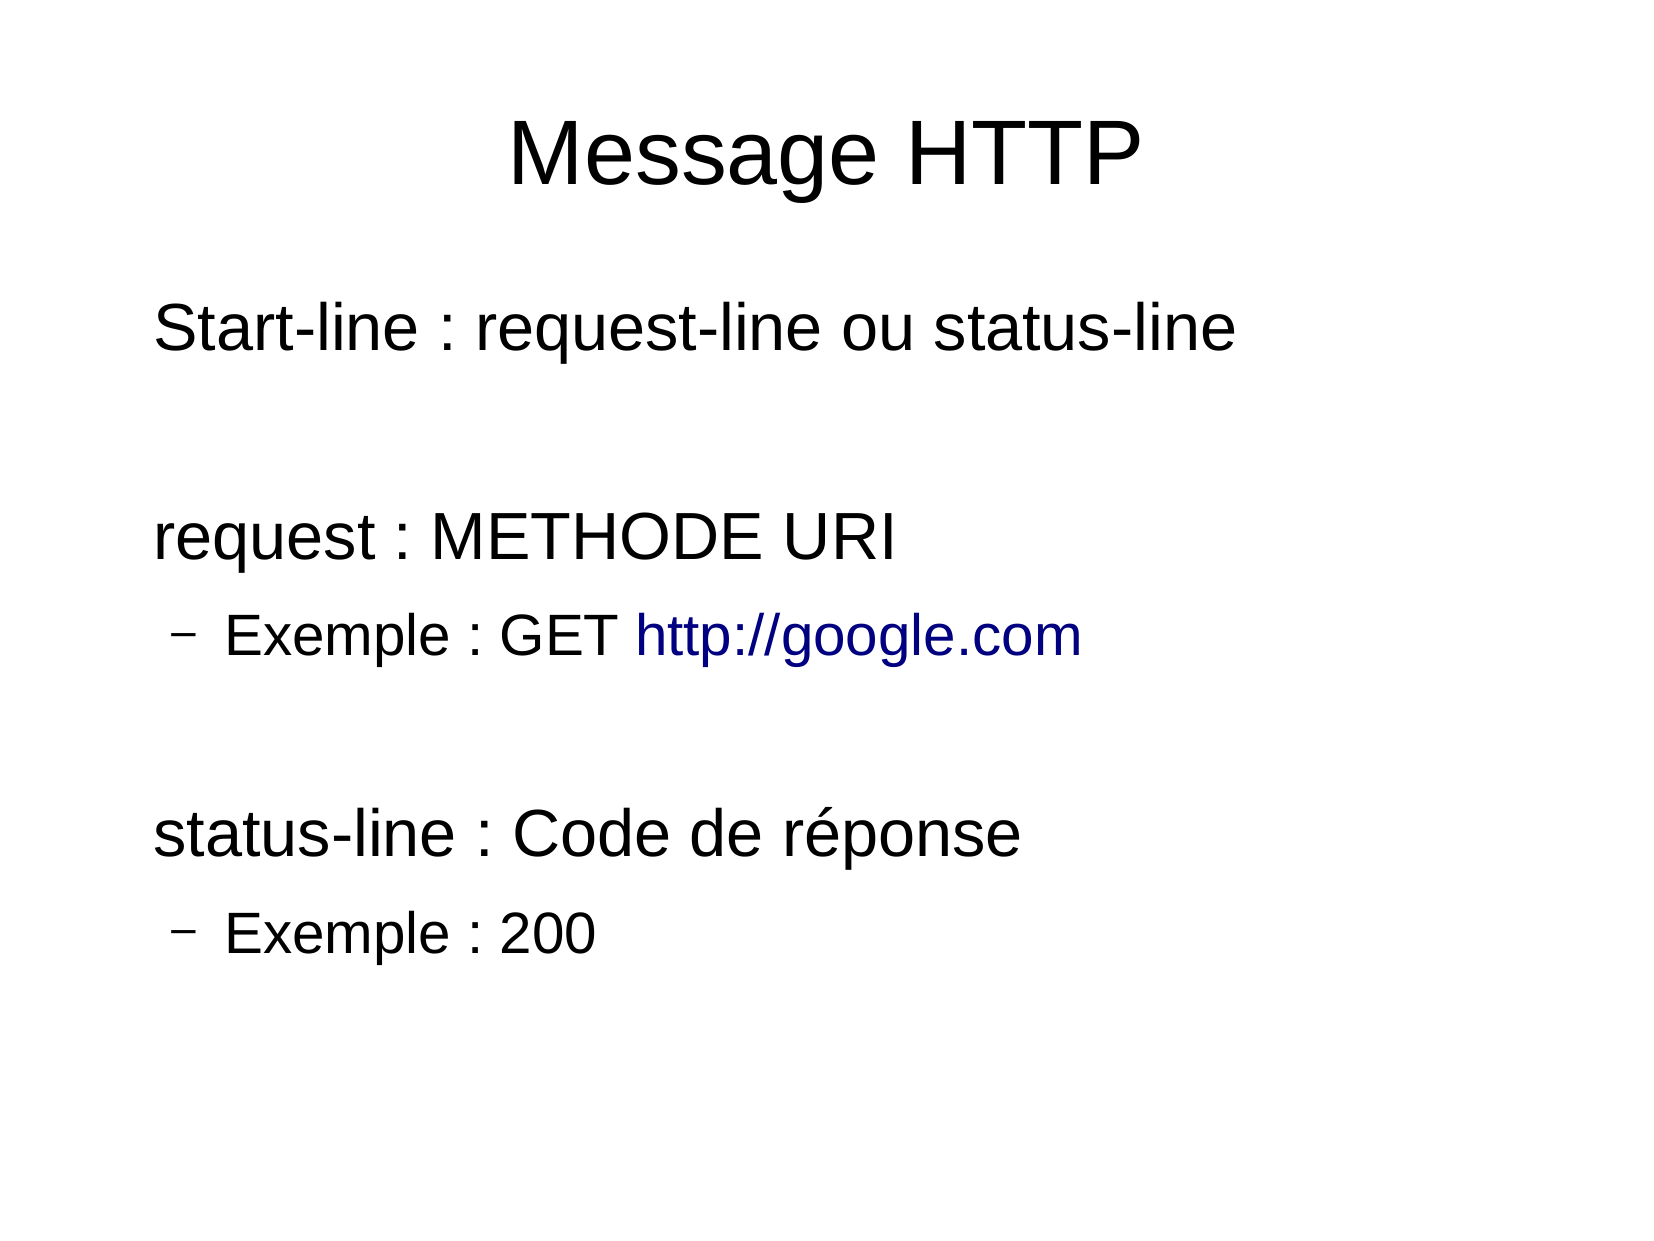

# Message HTTP
Start-line : request-line ou status-line
request : METHODE URI
Exemple : GET http://google.com
status-line : Code de réponse
Exemple : 200